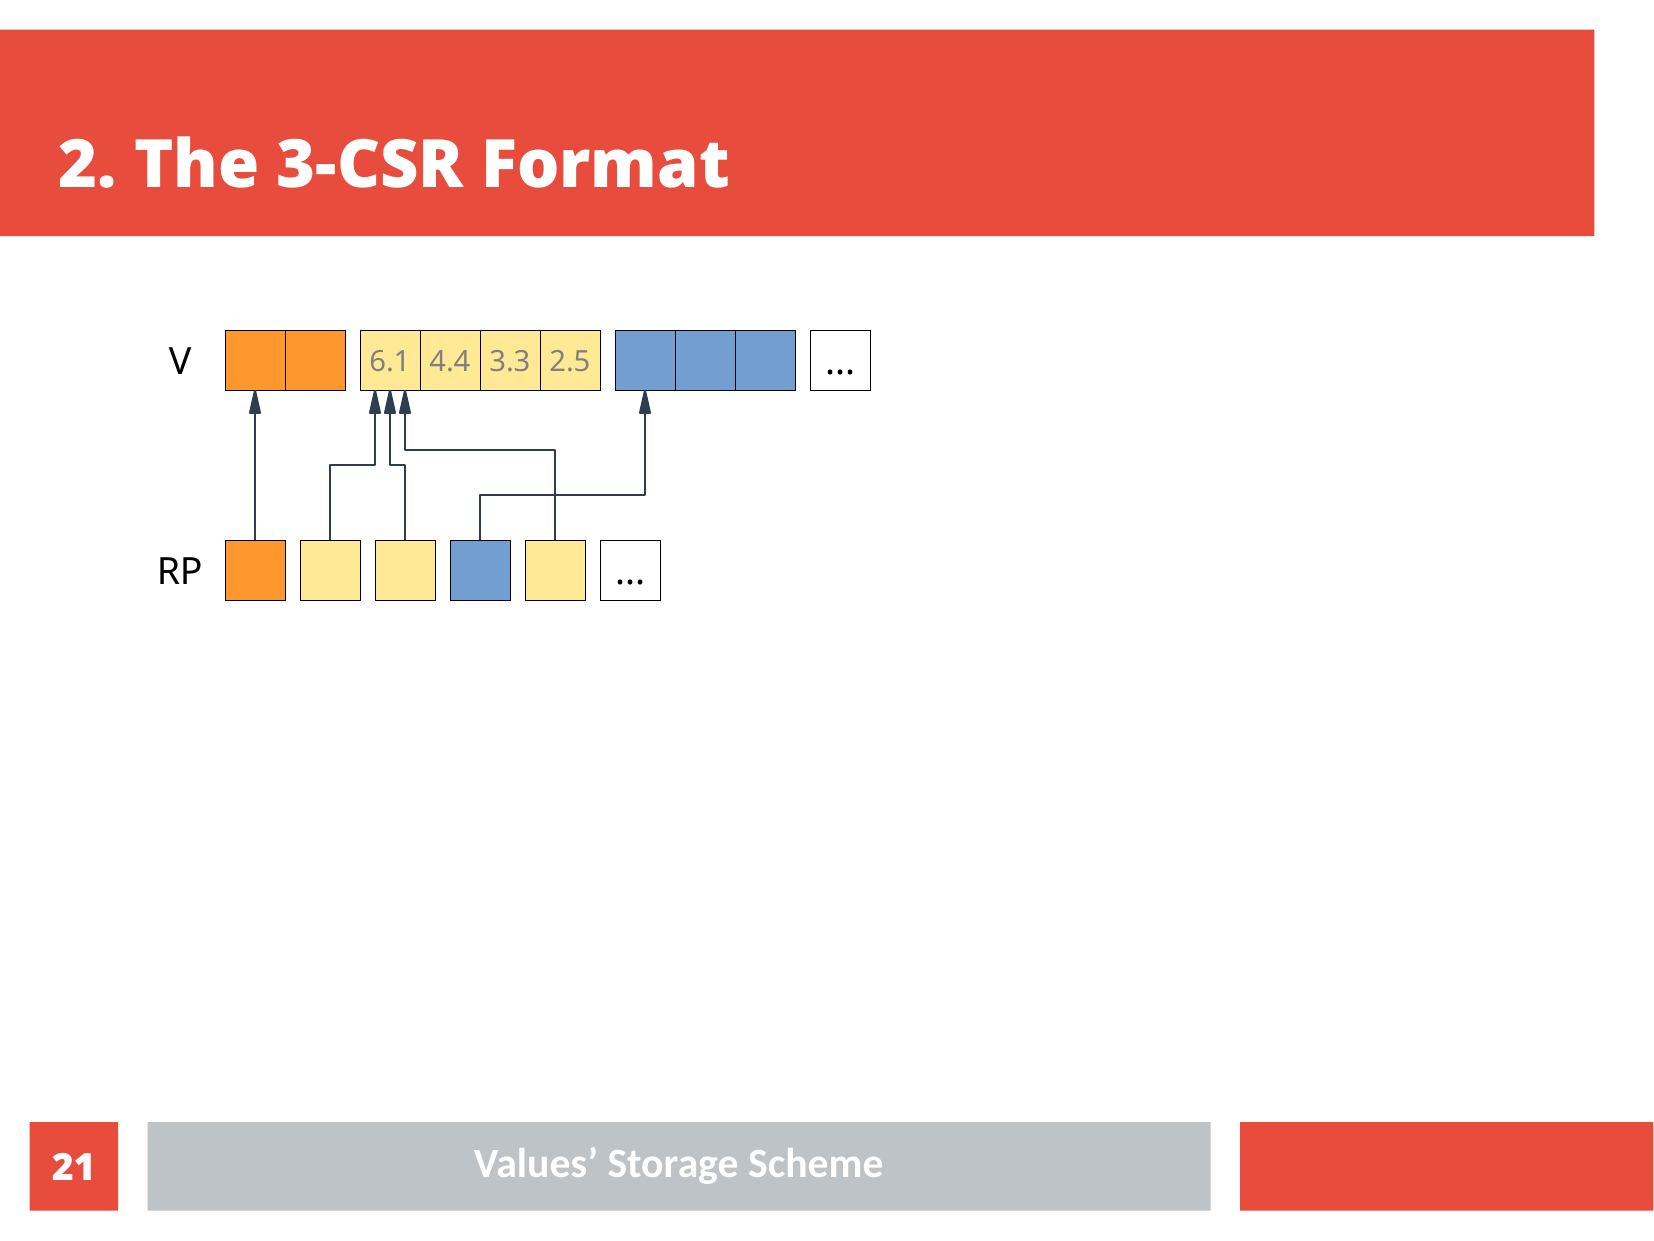

# 2. The 3-CSR Format
V
6.1
4.4
3.3
2.5
...
RP
...
21
Values’ Storage Scheme